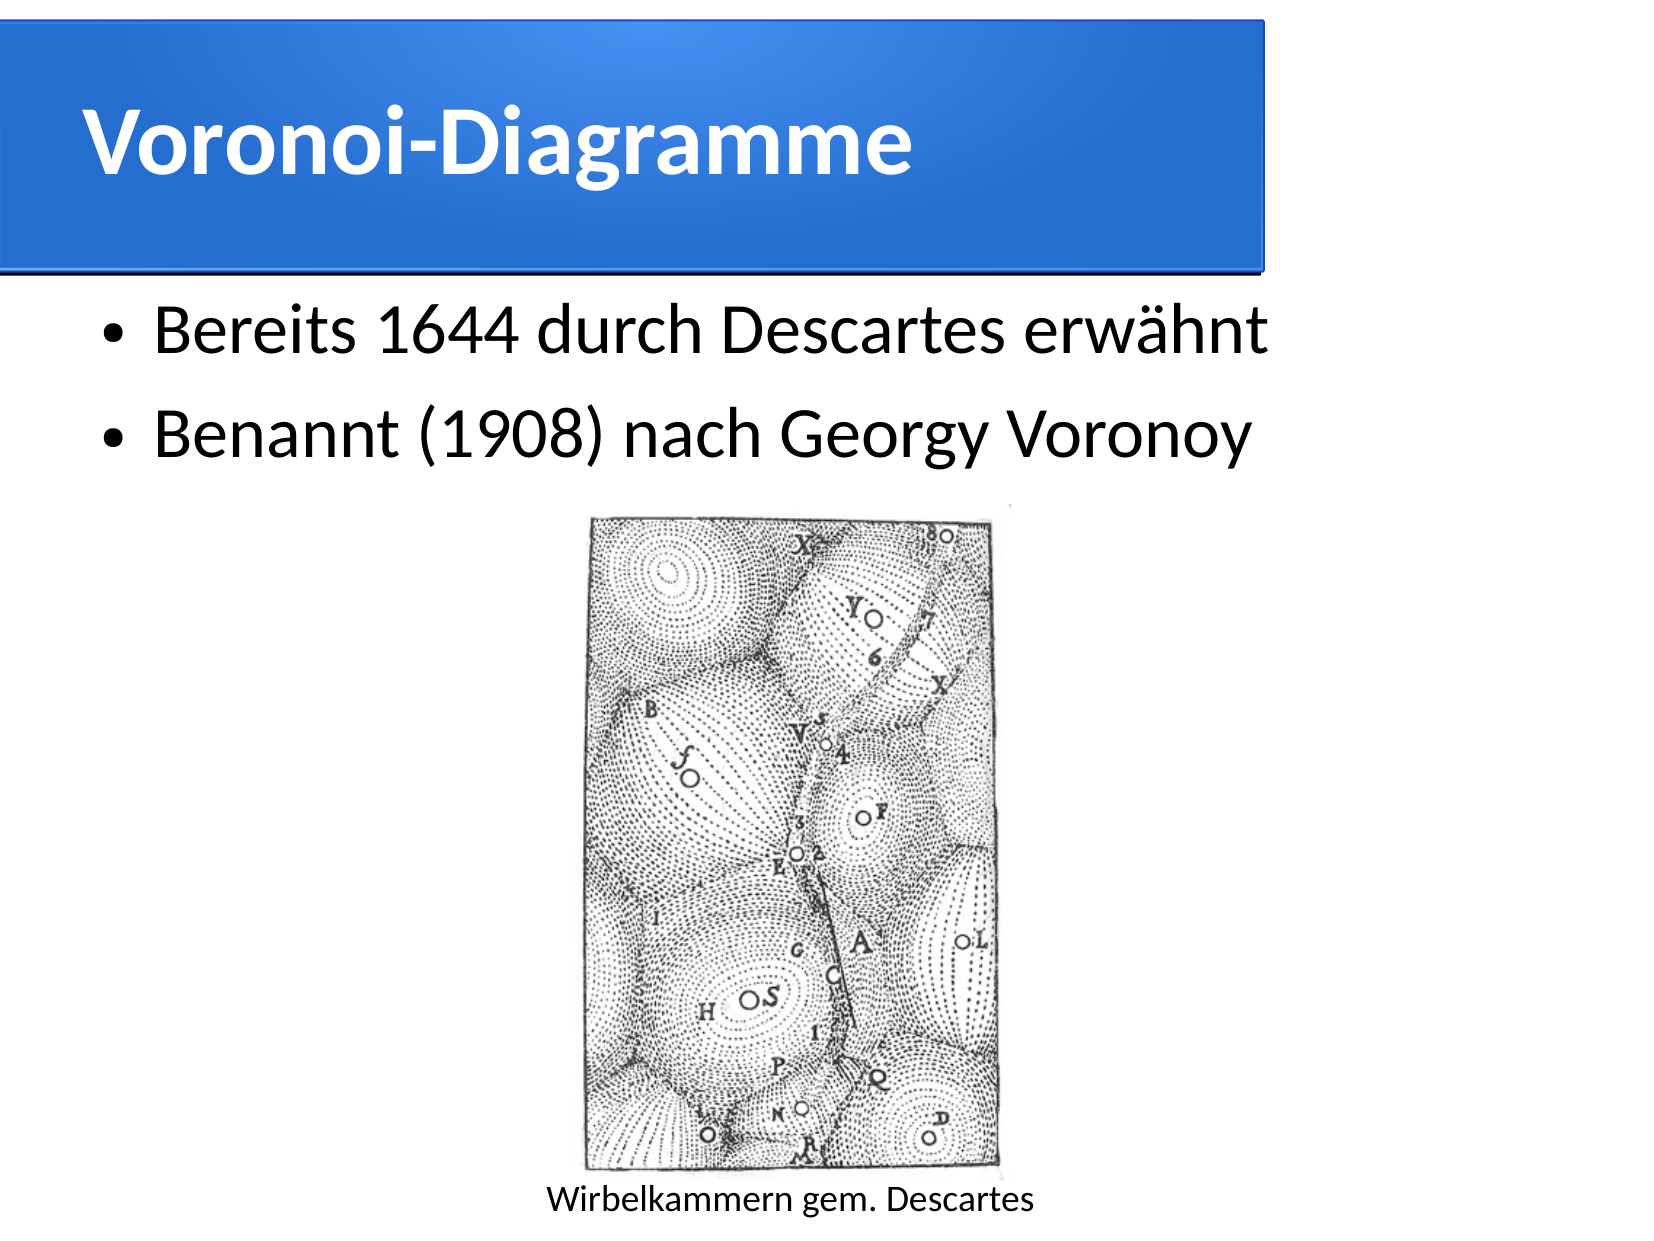

# Voronoi-Diagramme
Bereits 1644 durch Descartes erwähnt
Benannt (1908) nach Georgy Voronoy
Wirbelkammern gem. Descartes